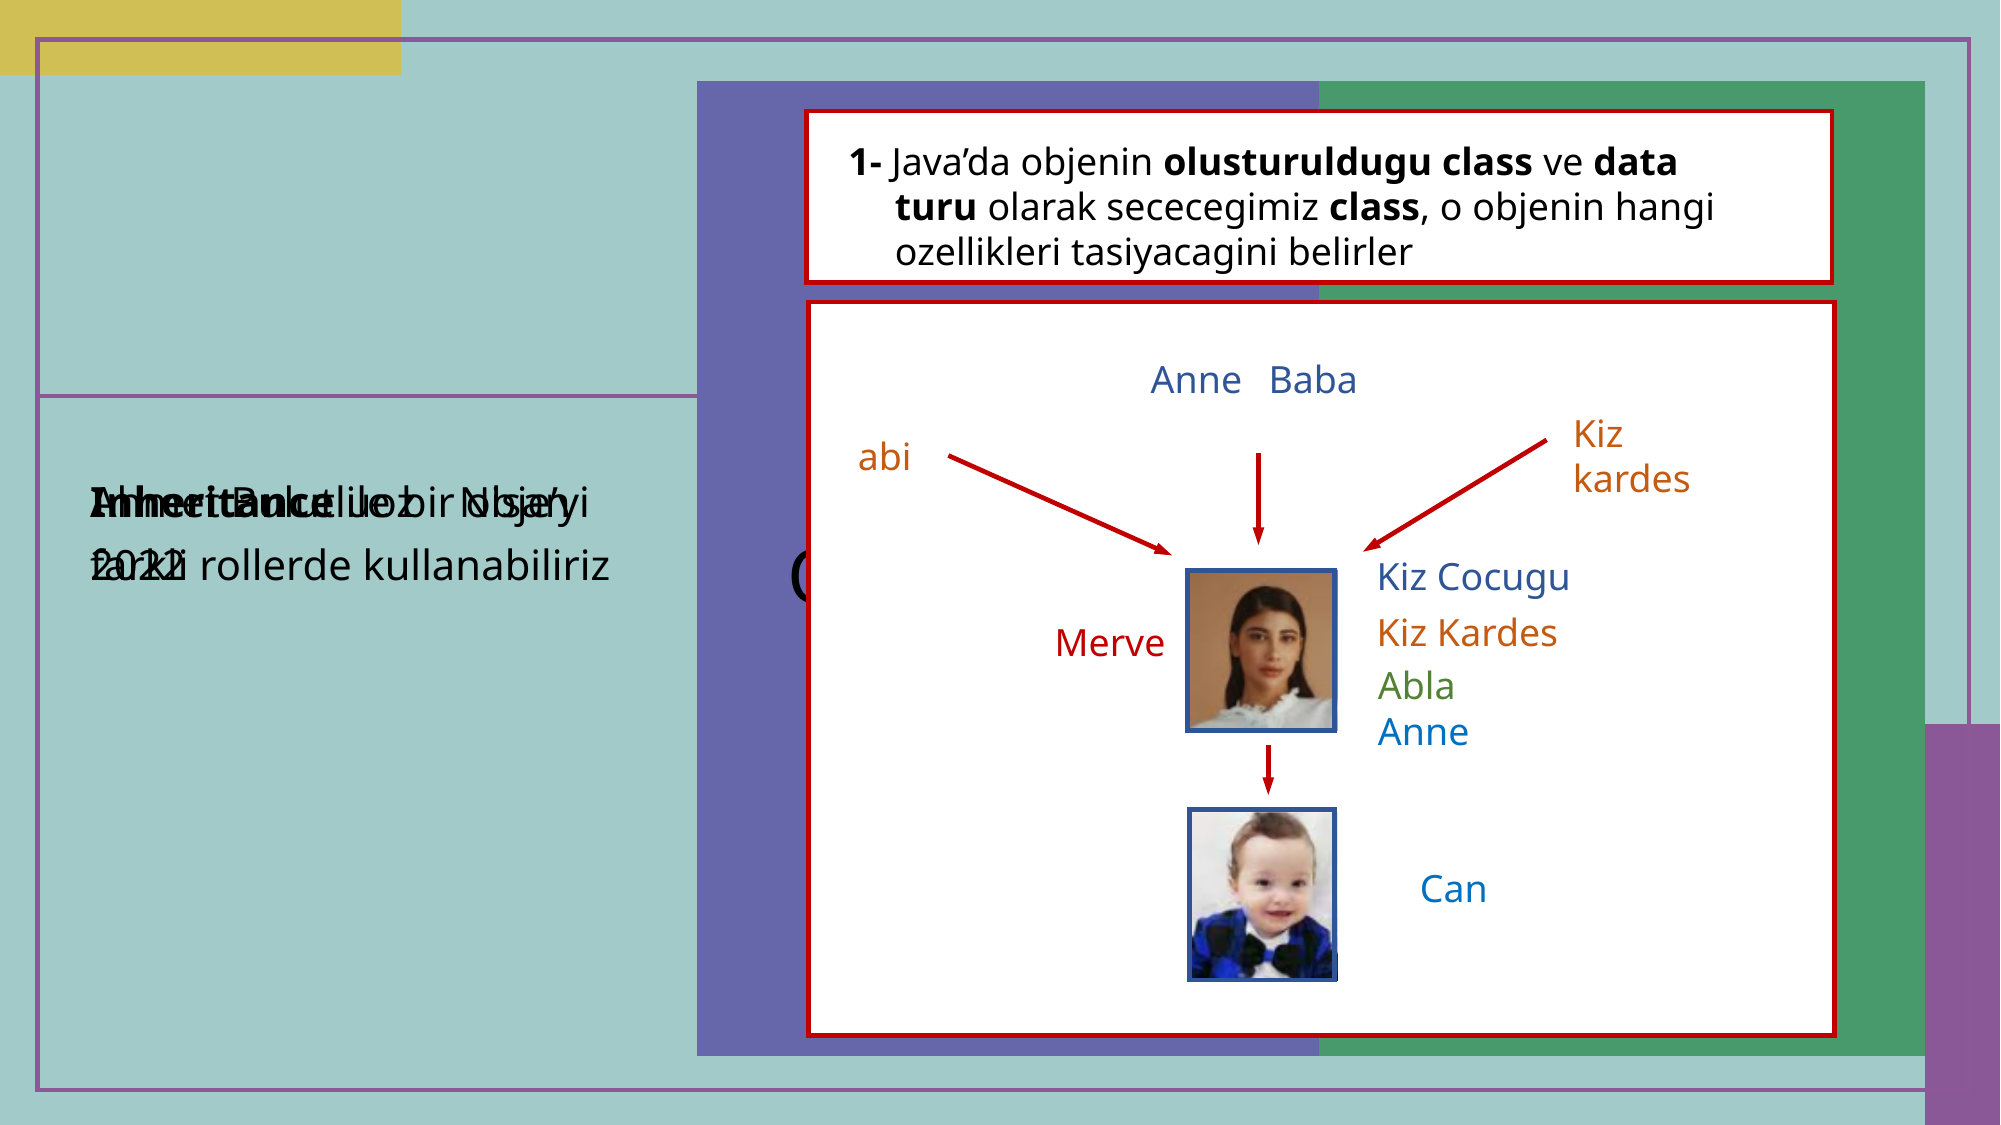

1- Java’da objenin olusturuldugu class ve data turu olarak sececegimiz class, o objenin hangi ozellikleri tasiyacagini belirler
# OOP 3
Baba
Anne
Kiz kardes
abi
Inheritance ile bir obje’yi farkli rollerde kullanabiliriz
Ahmet Bulutluoz Nisan 2022
Kiz Cocugu
Kiz Kardes
Merve
Abla
Anne
Can